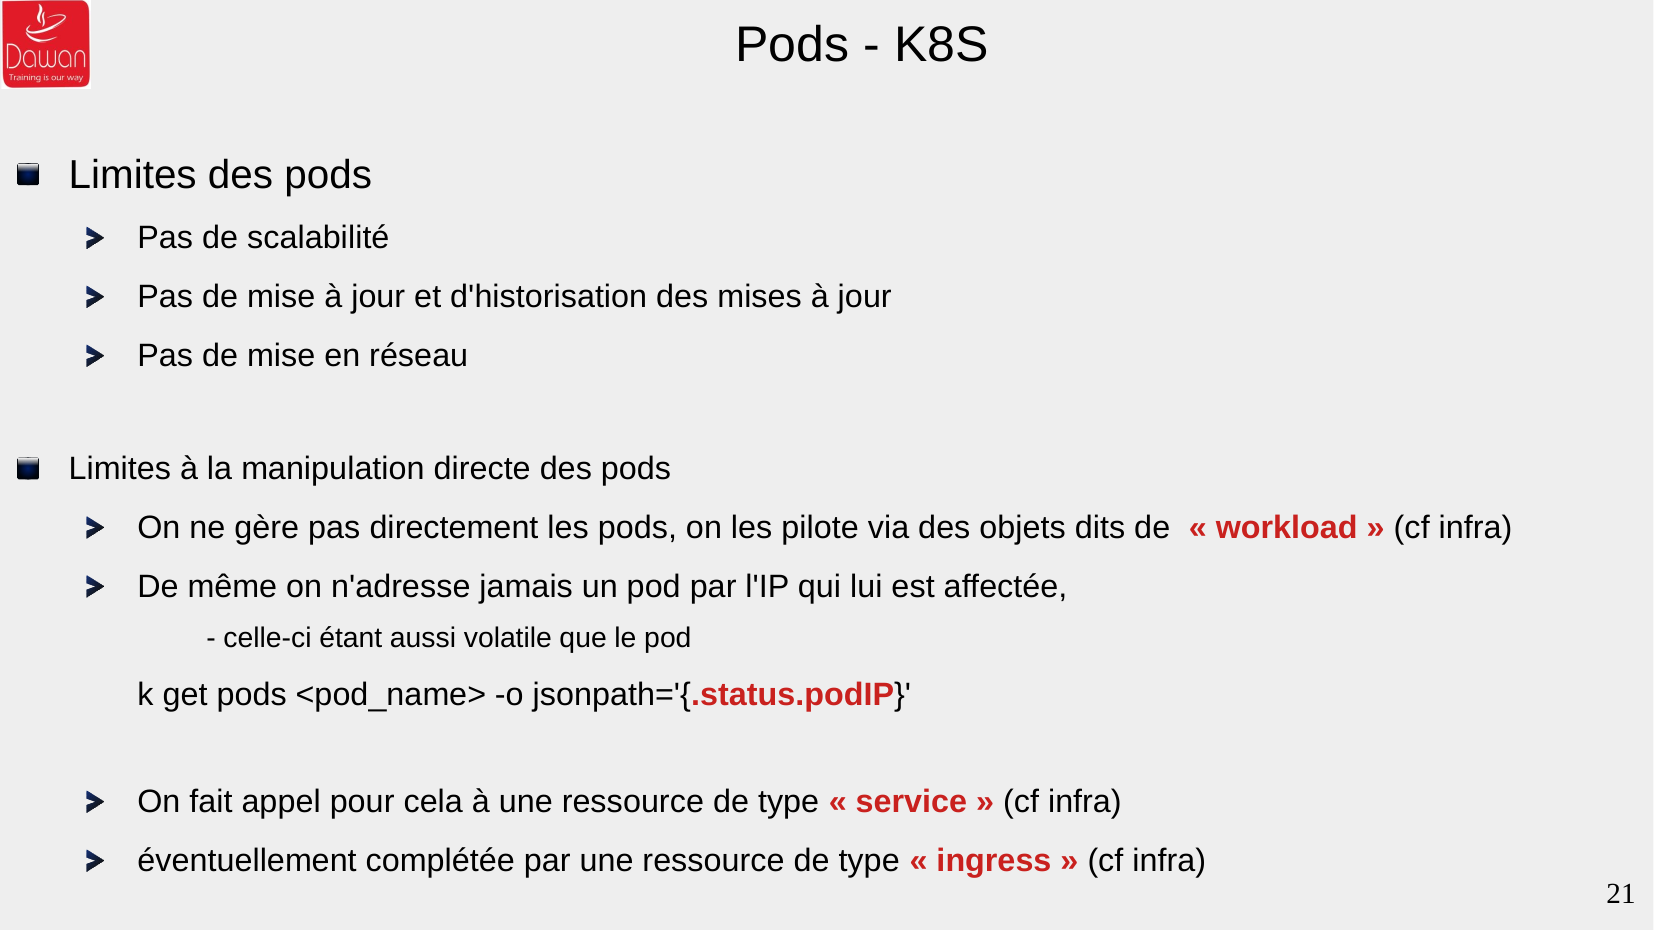

# Pods - K8S
Limites des pods
Pas de scalabilité
Pas de mise à jour et d'historisation des mises à jour
Pas de mise en réseau
Limites à la manipulation directe des pods
On ne gère pas directement les pods, on les pilote via des objets dits de « workload » (cf infra)
De même on n'adresse jamais un pod par l'IP qui lui est affectée,
- celle-ci étant aussi volatile que le pod
k get pods <pod_name> -o jsonpath='{.status.podIP}'
On fait appel pour cela à une ressource de type « service » (cf infra)
éventuellement complétée par une ressource de type « ingress » (cf infra)
21